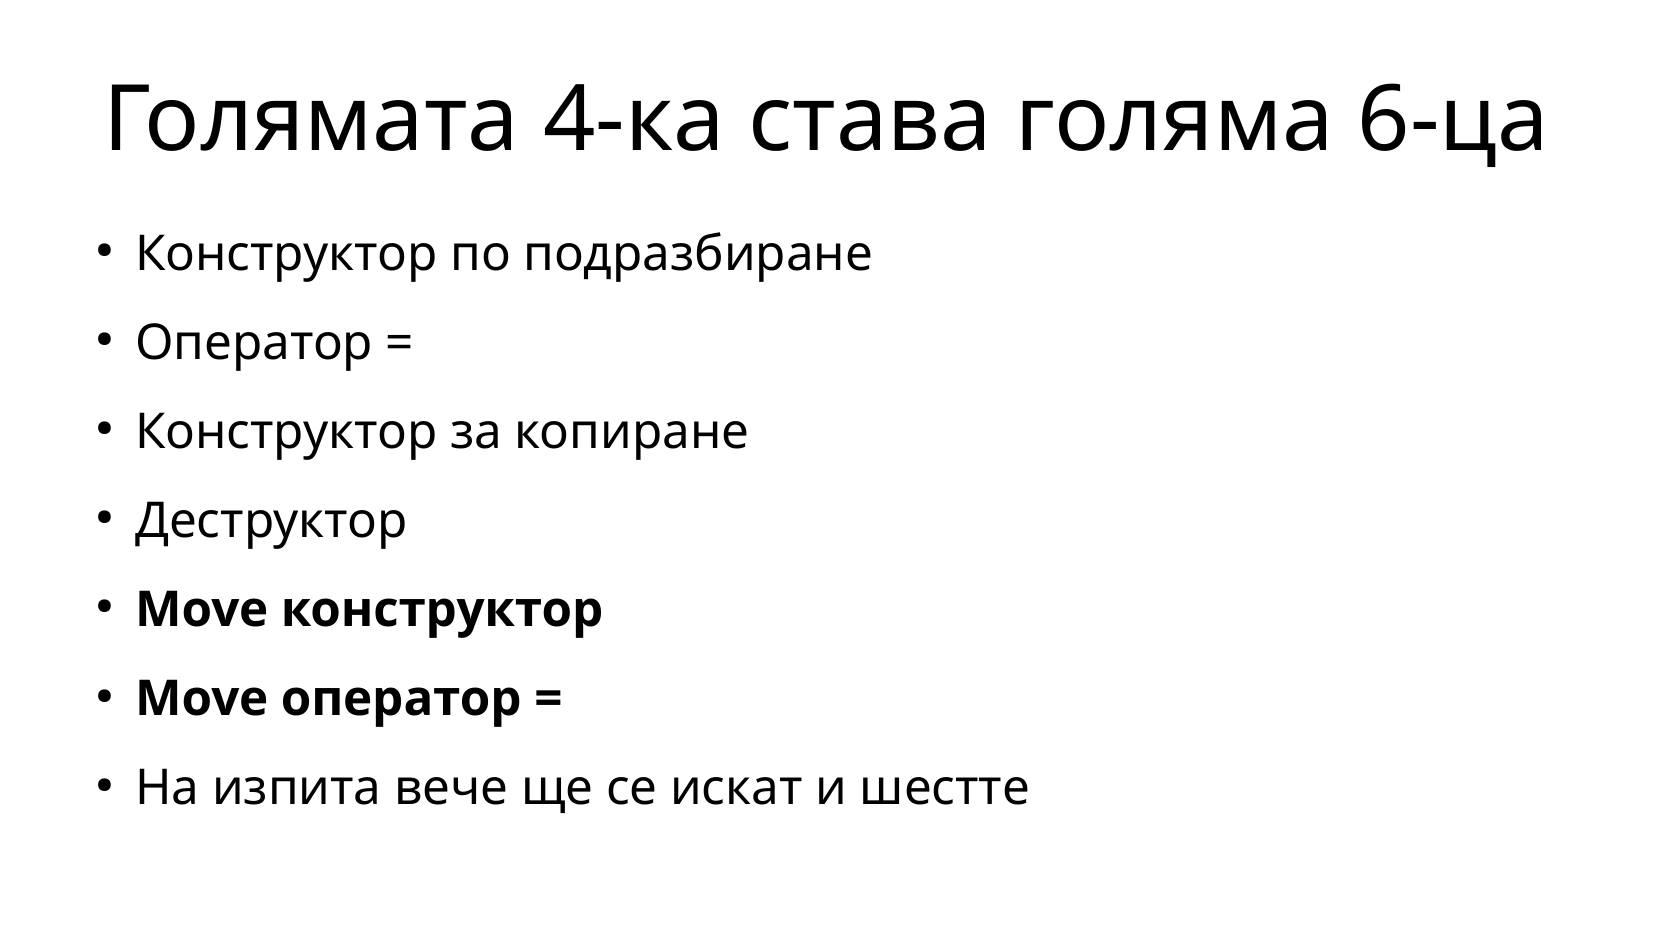

# Голямата 4-ка става голяма 6-ца
Конструктор по подразбиране
Оператор =
Конструктор за копиране
Деструктор
Move конструктор
Move оператор =
На изпита вече ще се искат и шестте